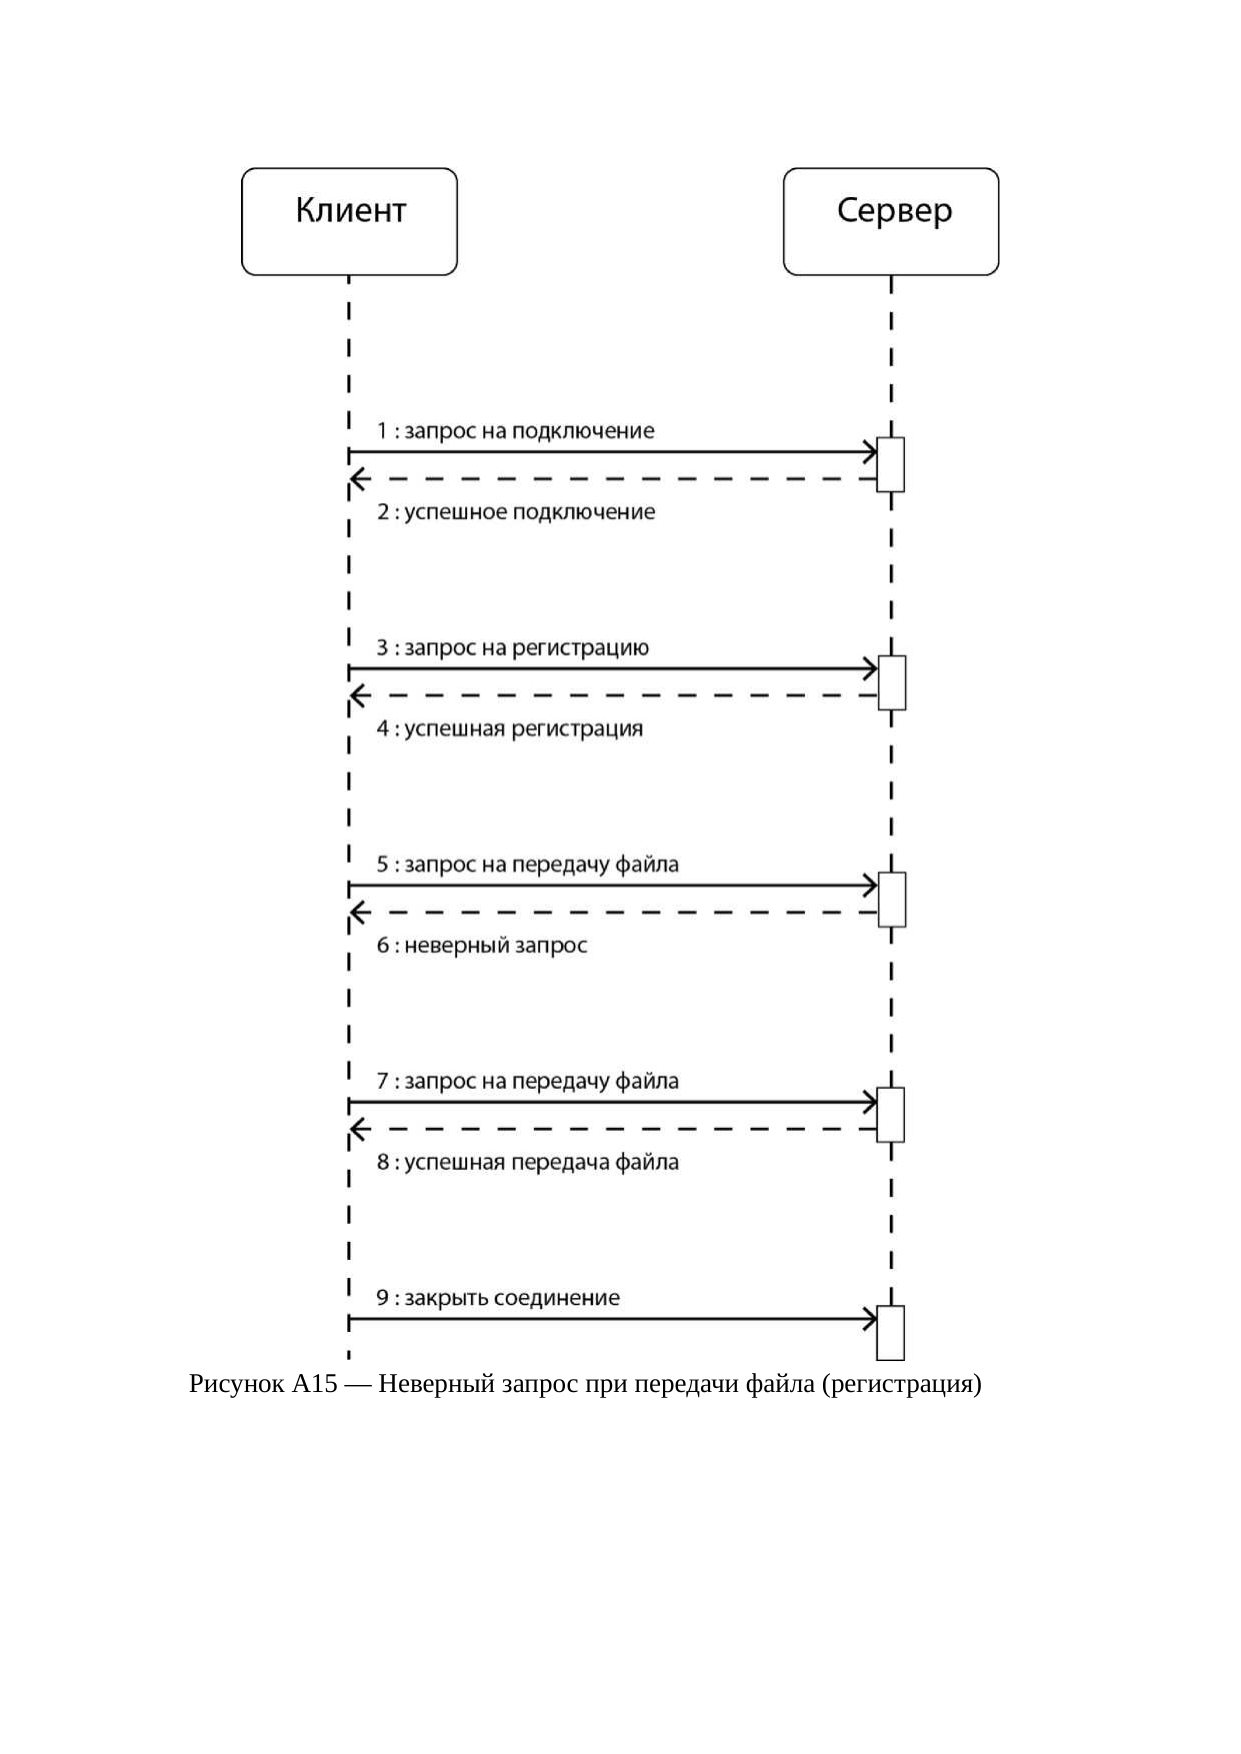

Рисунок А15 — Неверный запрос при передачи файла (регистрация)